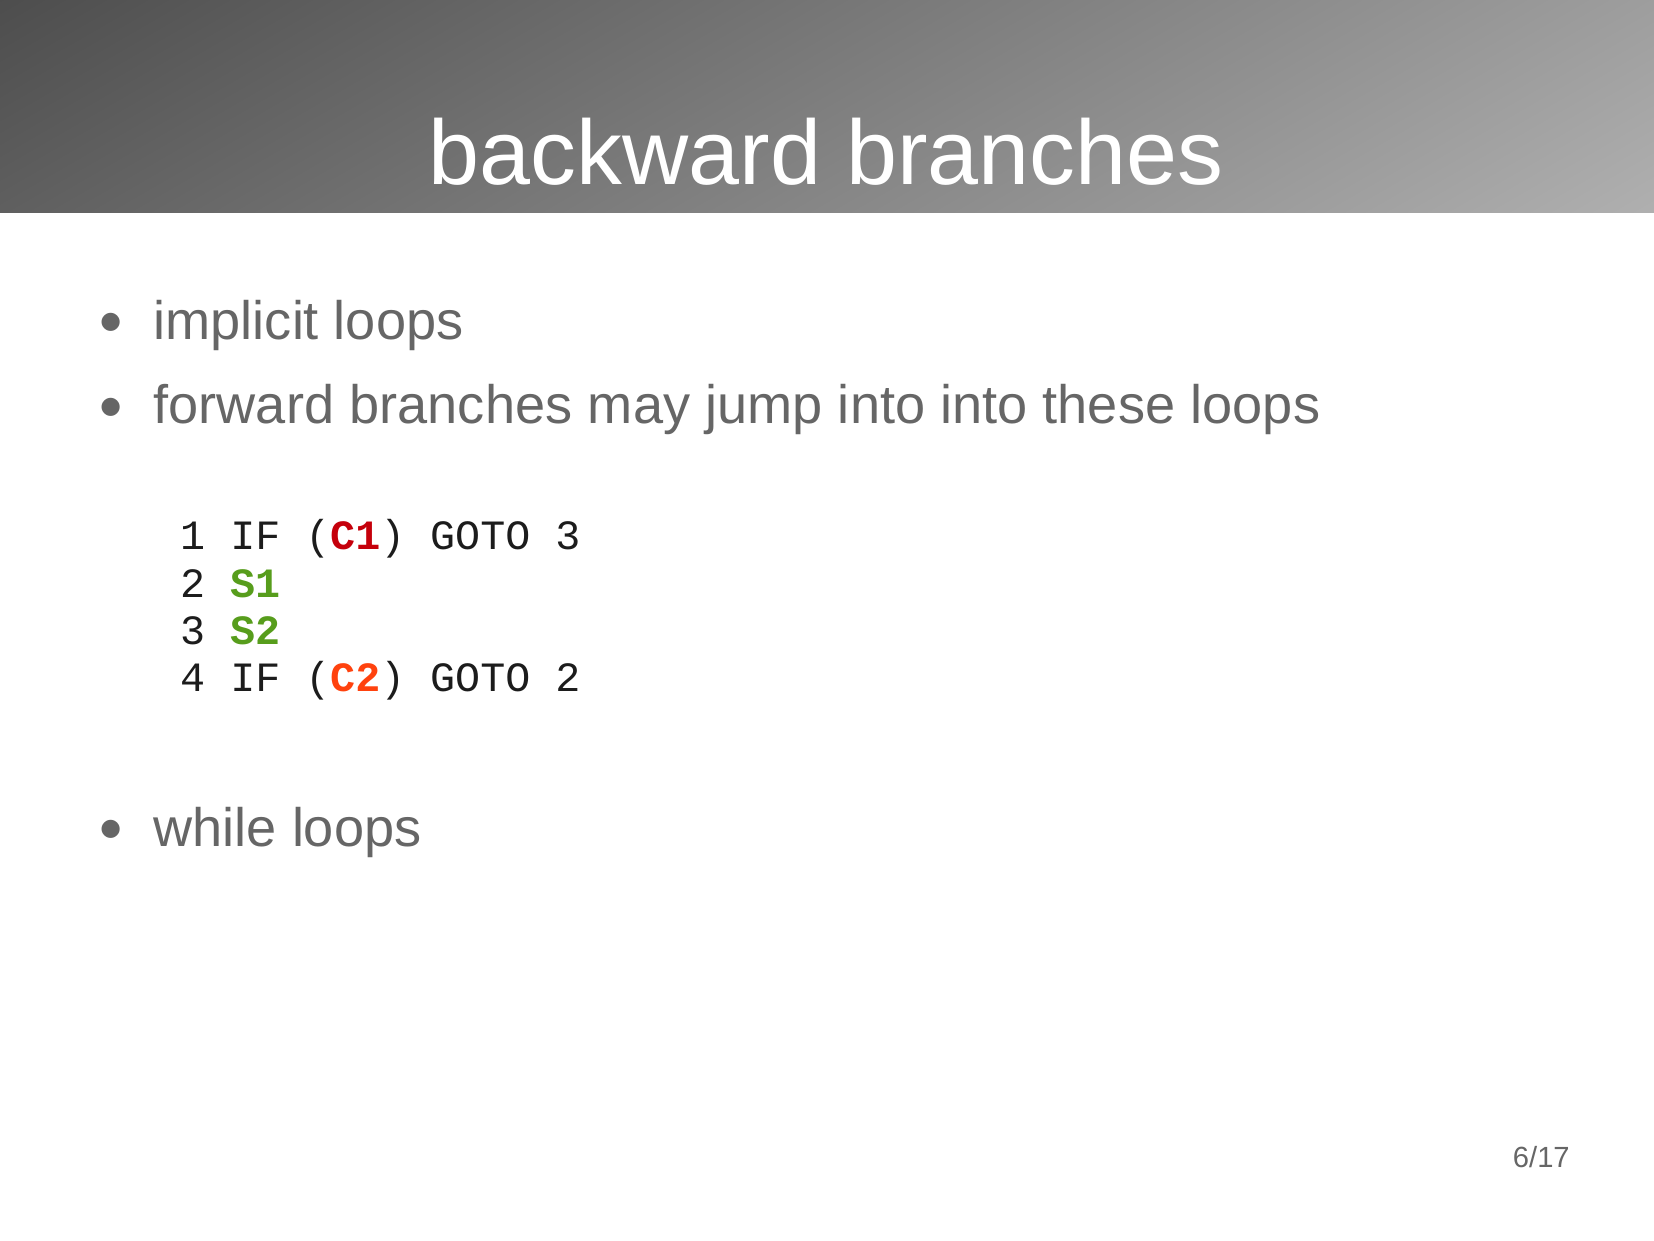

# backward branches
implicit loops
forward branches may jump into into these loops
while loops
1 IF (C1) GOTO 3
2 S1
3 S2
4 IF (C2) GOTO 2